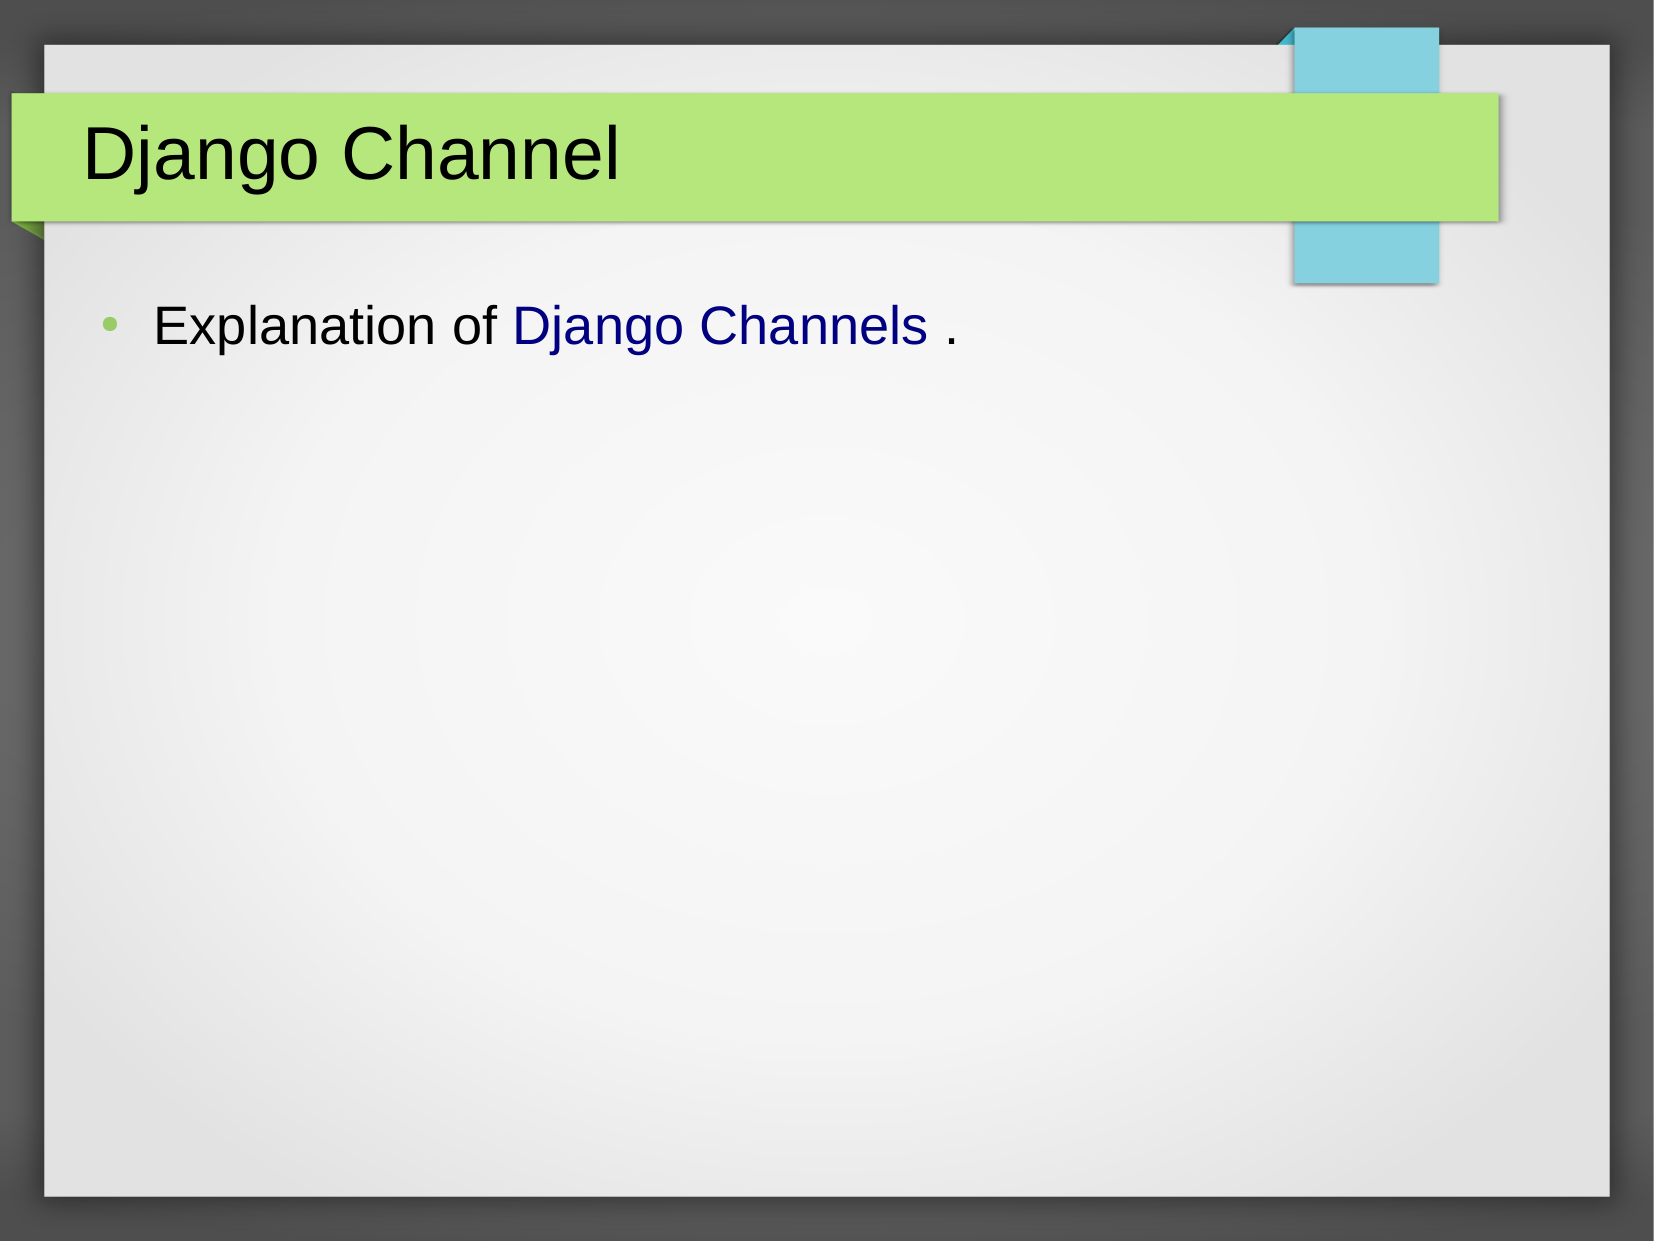

# Django Channel
Explanation of Django Channels .